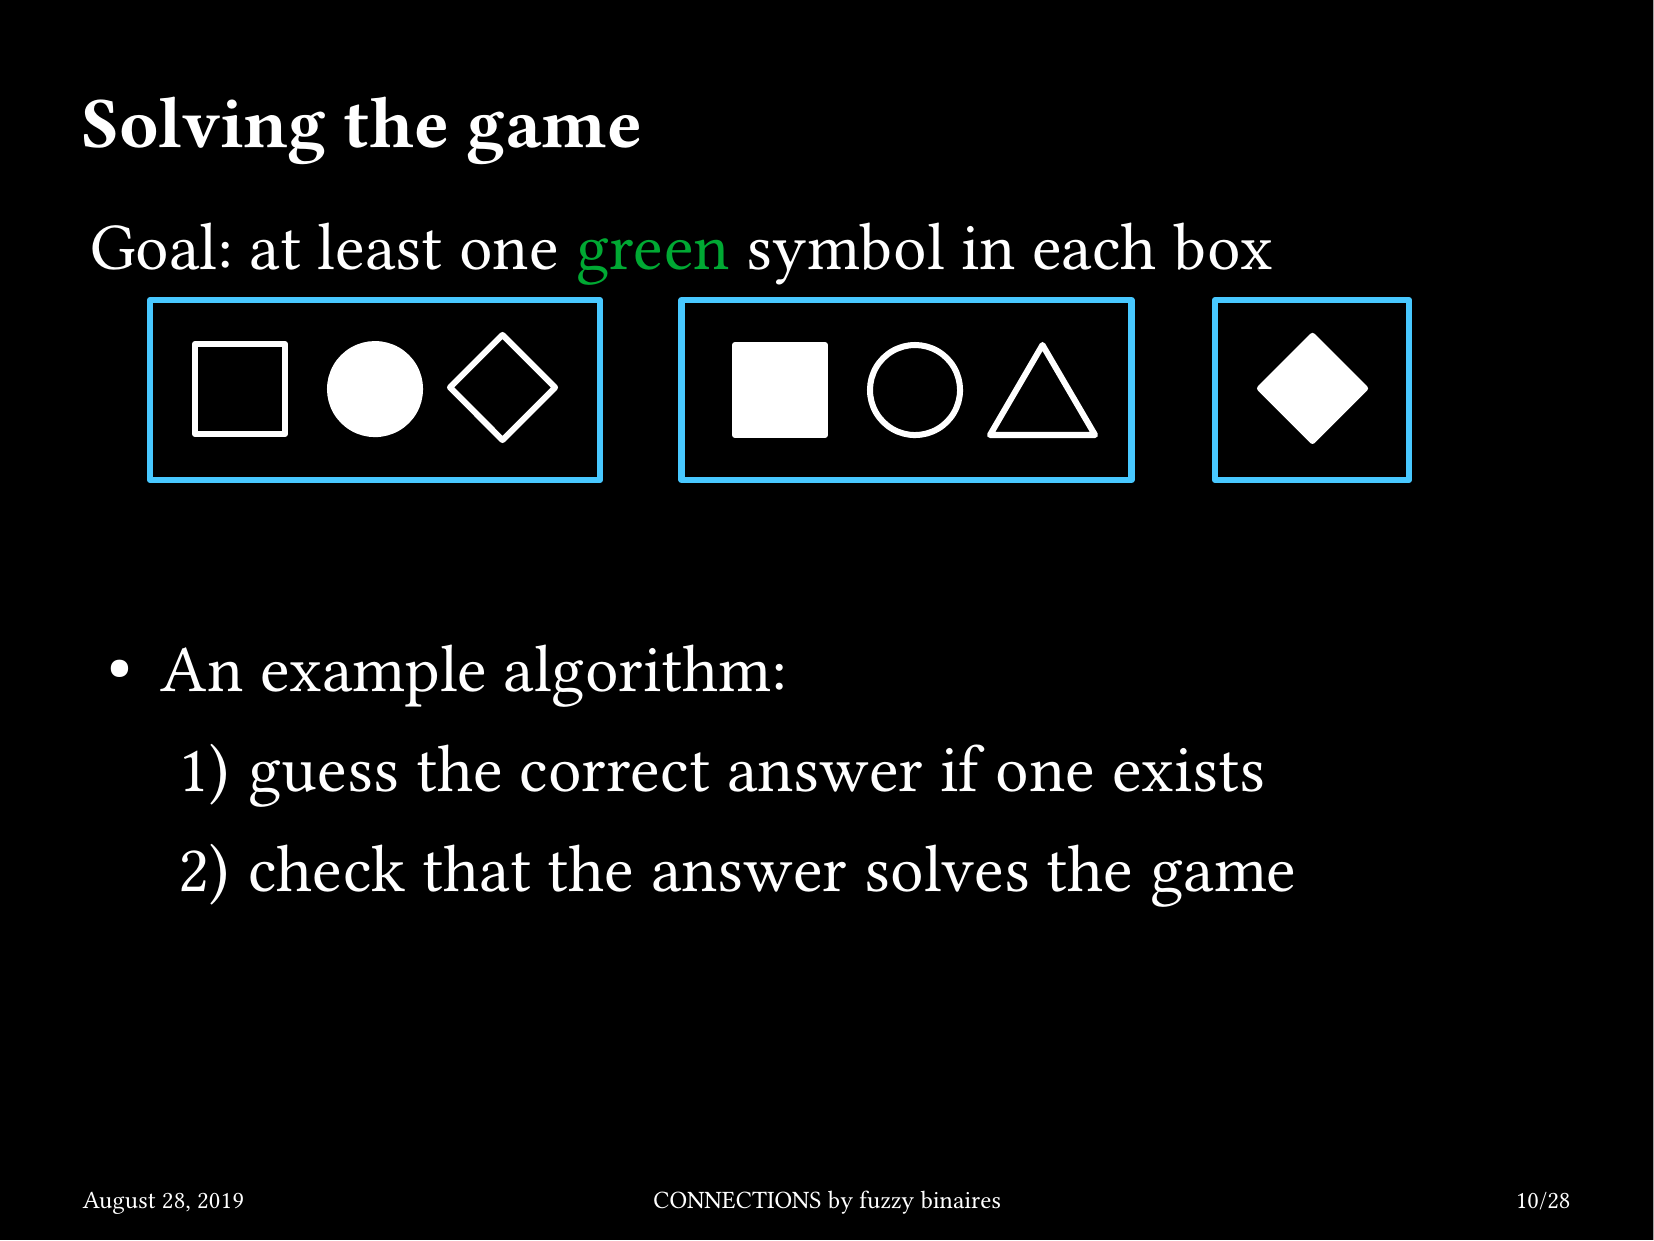

# Solving the game
Goal: at least one green symbol in each box
An example algorithm:
 guess the correct answer if one exists
 check that the answer solves the game
10